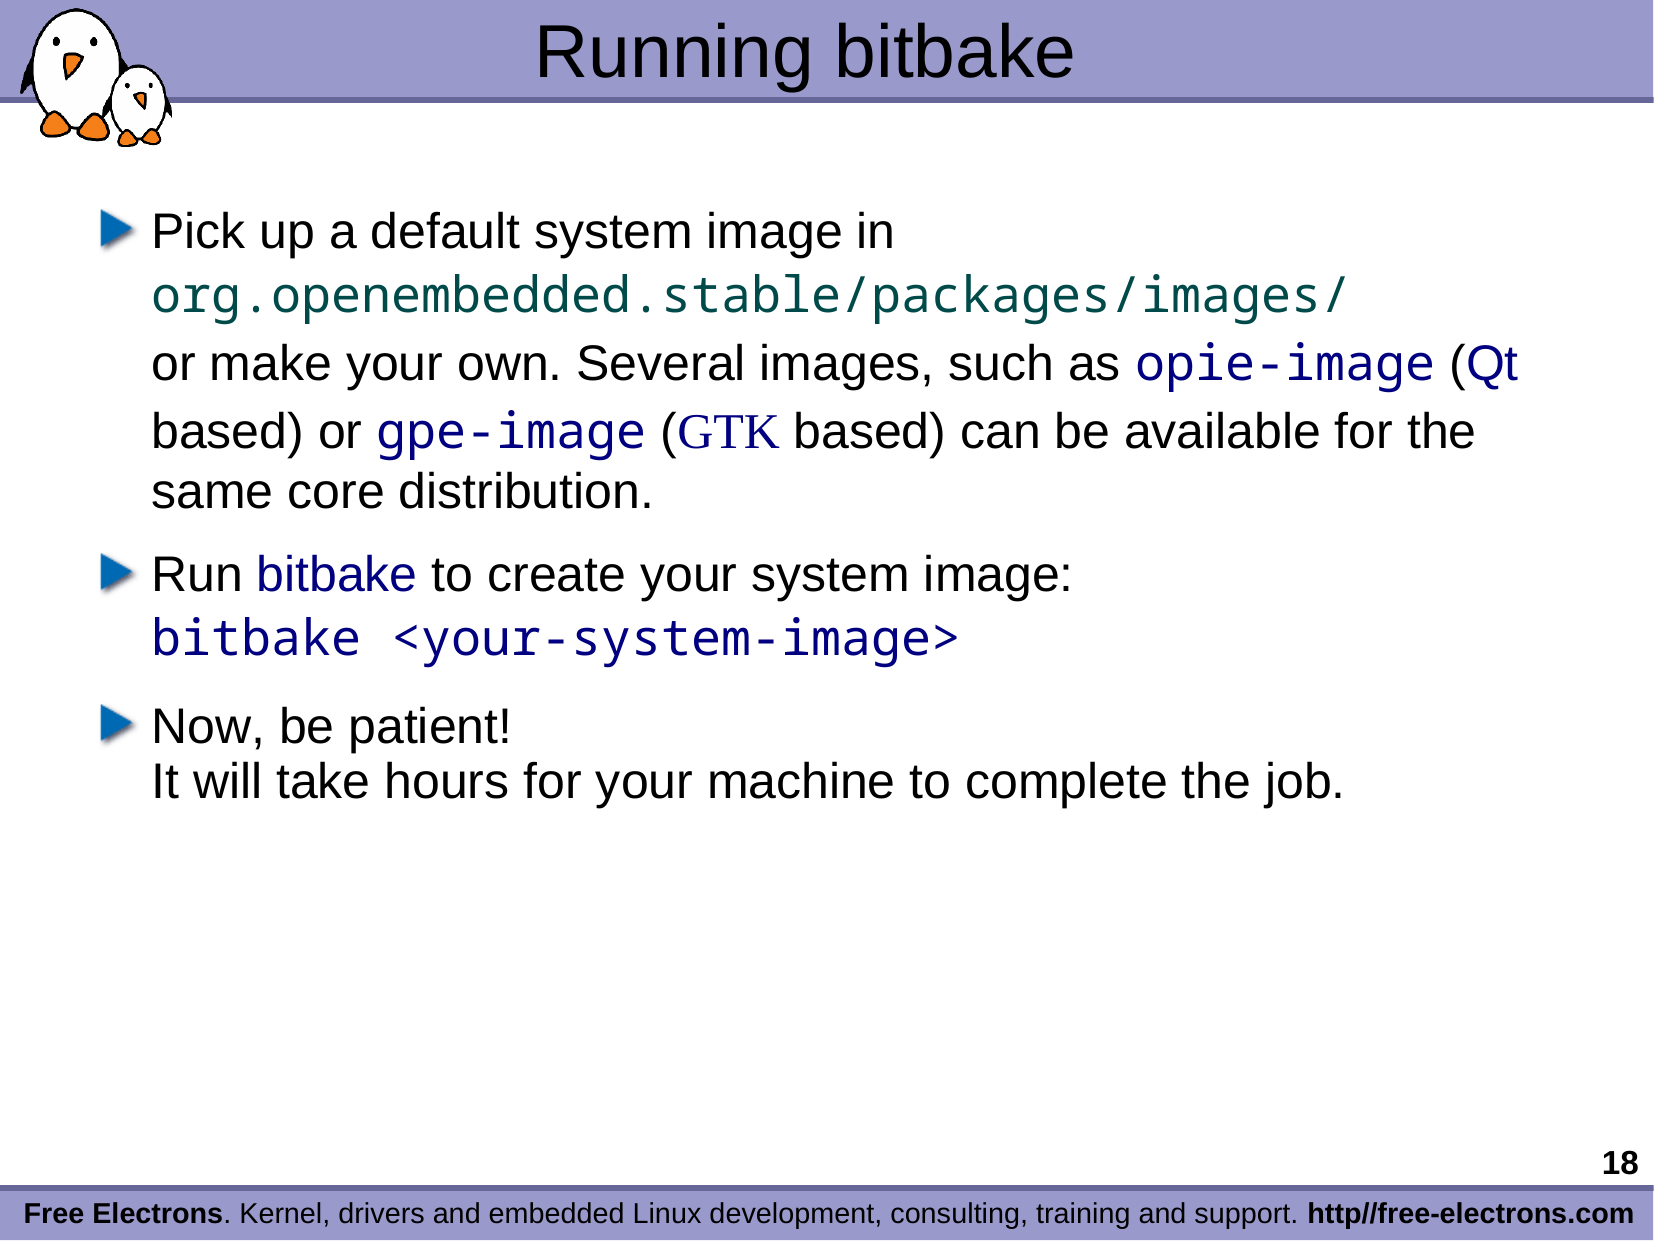

# Running bitbake
Pick up a default system image in org.openembedded.stable/packages/images/
or make your own. Several images, such as opie-image (Qt based) or gpe-image (GTK based) can be available for the same core distribution.
Run bitbake to create your system image:
bitbake <your-system-image>
Now, be patient!
It will take hours for your machine to complete the job.